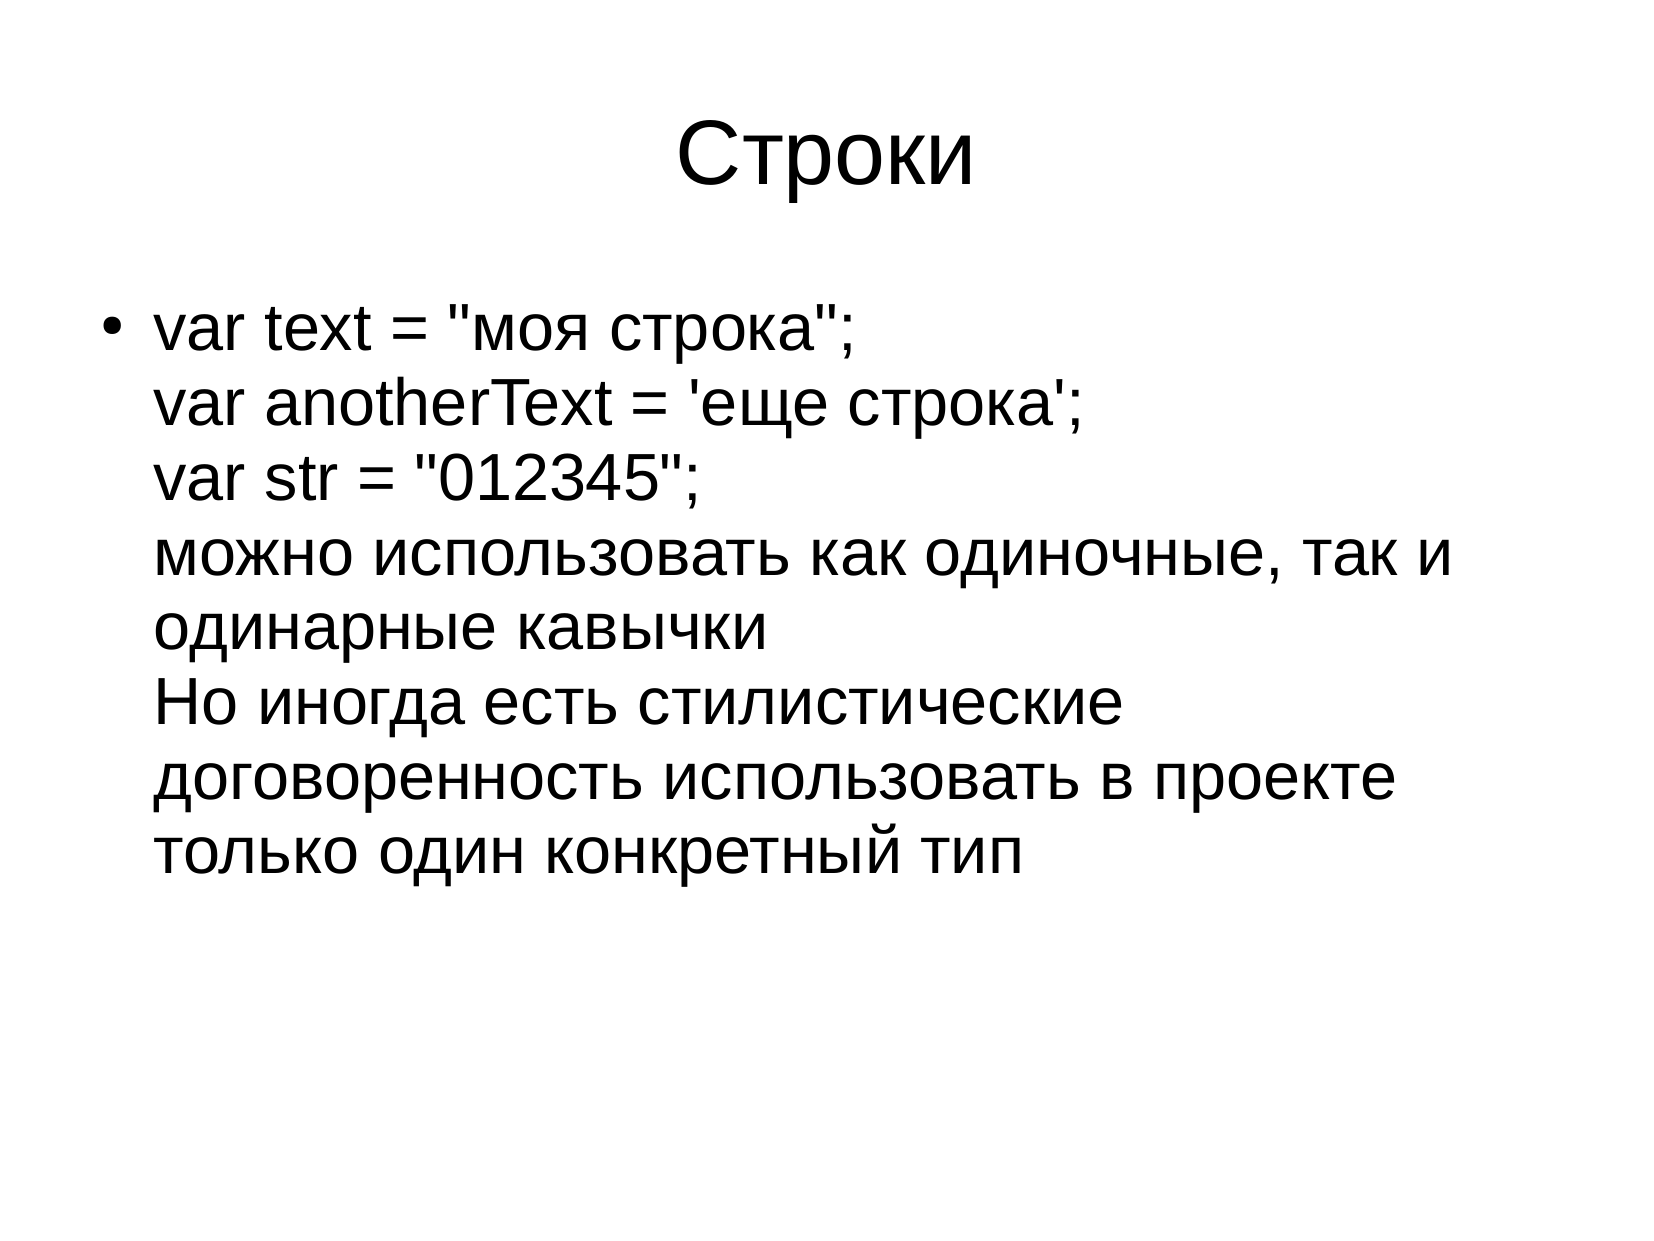

# Строки
var text = "моя строка";
var anotherText = 'еще строка';
var str = "012345";
можно использовать как одиночные, так и одинарные кавычки
Но иногда есть стилистические договоренность использовать в проекте только один конкретный тип